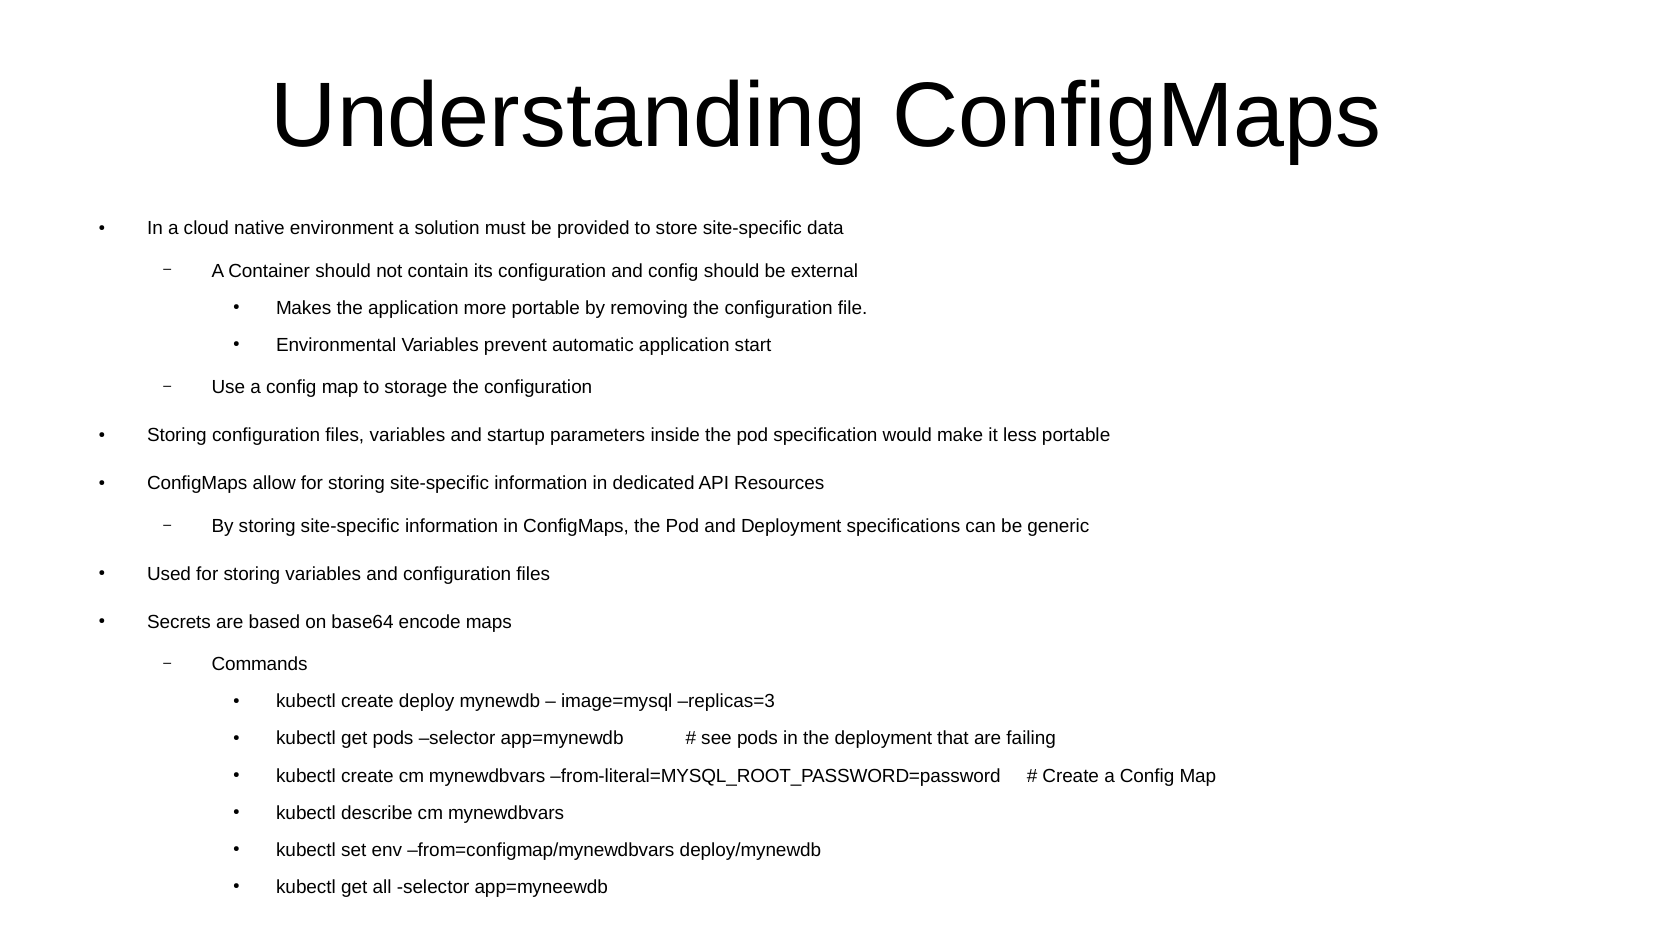

# Understanding ConfigMaps
In a cloud native environment a solution must be provided to store site-specific data
A Container should not contain its configuration and config should be external
Makes the application more portable by removing the configuration file.
Environmental Variables prevent automatic application start
Use a config map to storage the configuration
Storing configuration files, variables and startup parameters inside the pod specification would make it less portable
ConfigMaps allow for storing site-specific information in dedicated API Resources
By storing site-specific information in ConfigMaps, the Pod and Deployment specifications can be generic
Used for storing variables and configuration files
Secrets are based on base64 encode maps
Commands
kubectl create deploy mynewdb – image=mysql –replicas=3
kubectl get pods –selector app=mynewdb							# see pods in the deployment that are failing
kubectl create cm mynewdbvars –from-literal=MYSQL_ROOT_PASSWORD=password 		# Create a Config Map
kubectl describe cm mynewdbvars
kubectl set env –from=configmap/mynewdbvars deploy/mynewdb
kubectl get all -selector app=myneewdb